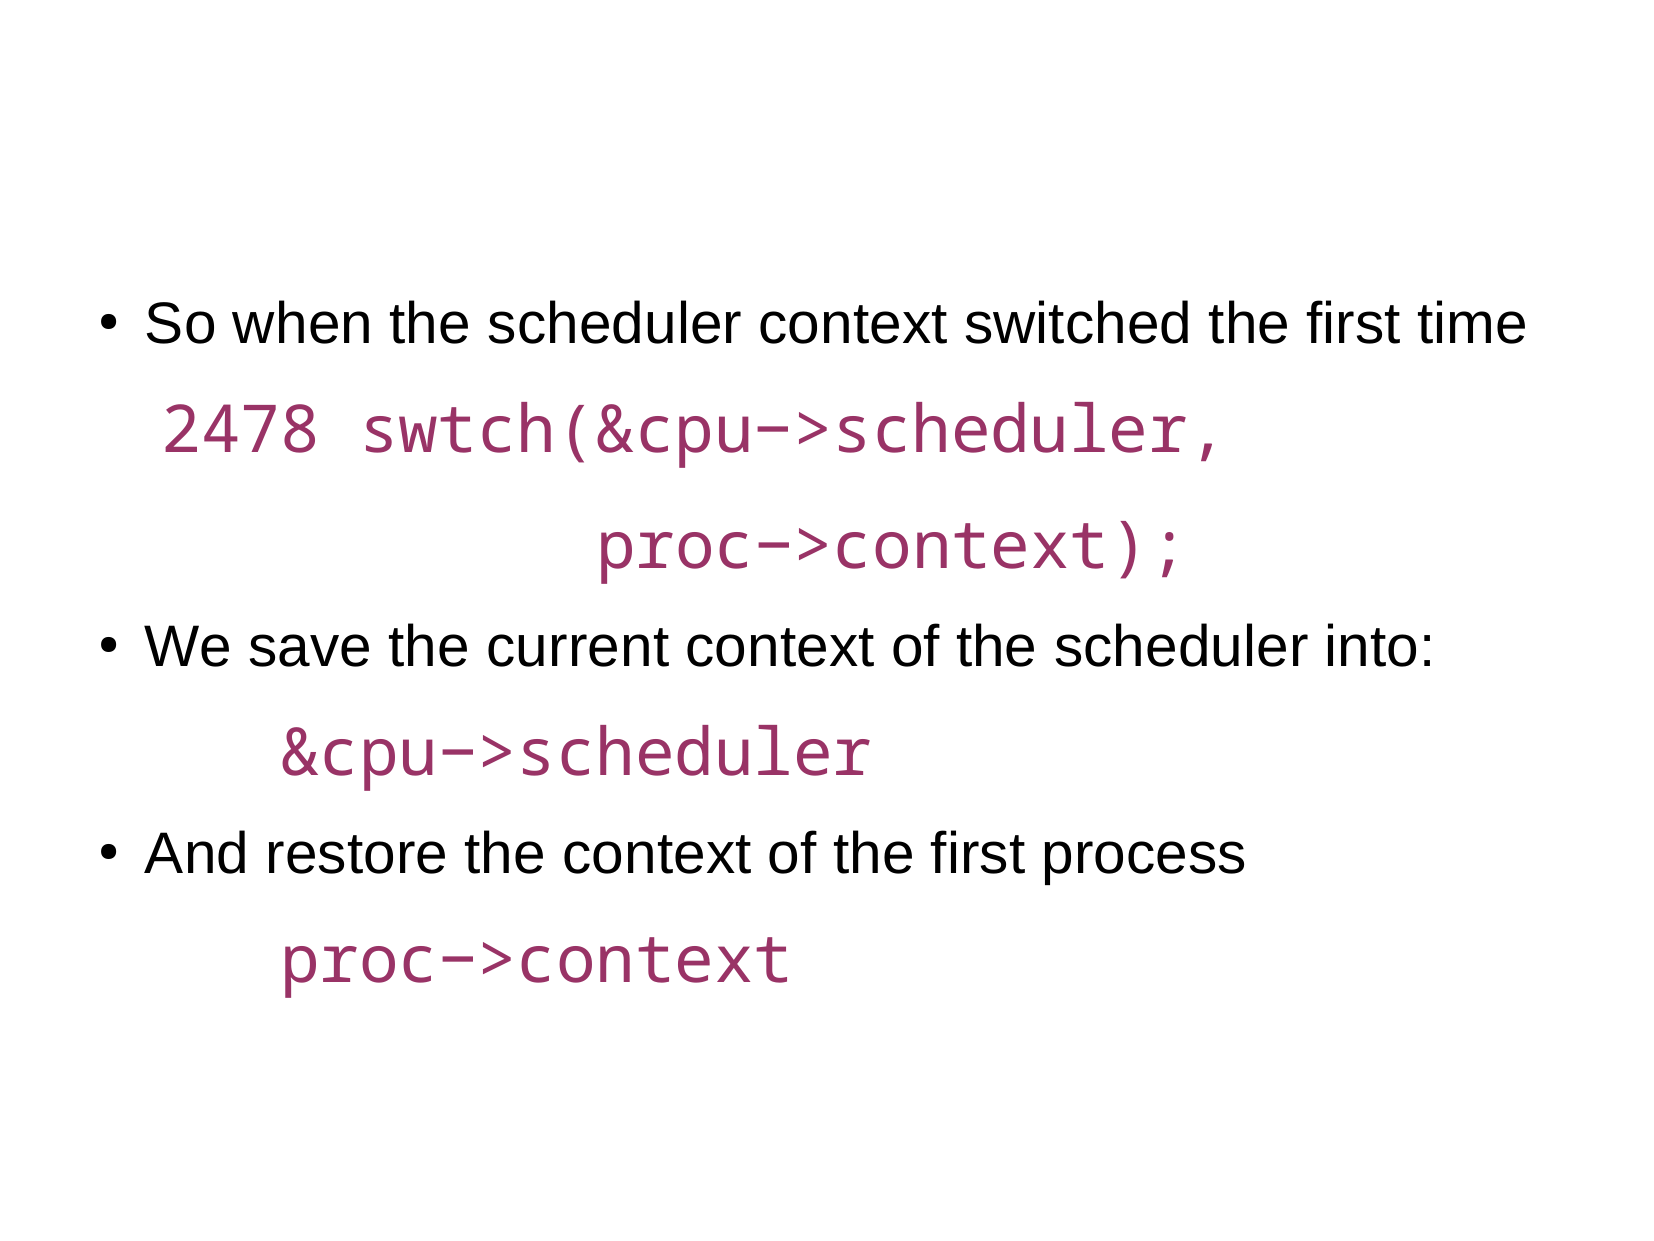

#
So when the scheduler context switched the first time
 2478 swtch(&cpu−>scheduler,
 proc−>context);
We save the current context of the scheduler into:
 &cpu−>scheduler
And restore the context of the first process
 proc−>context